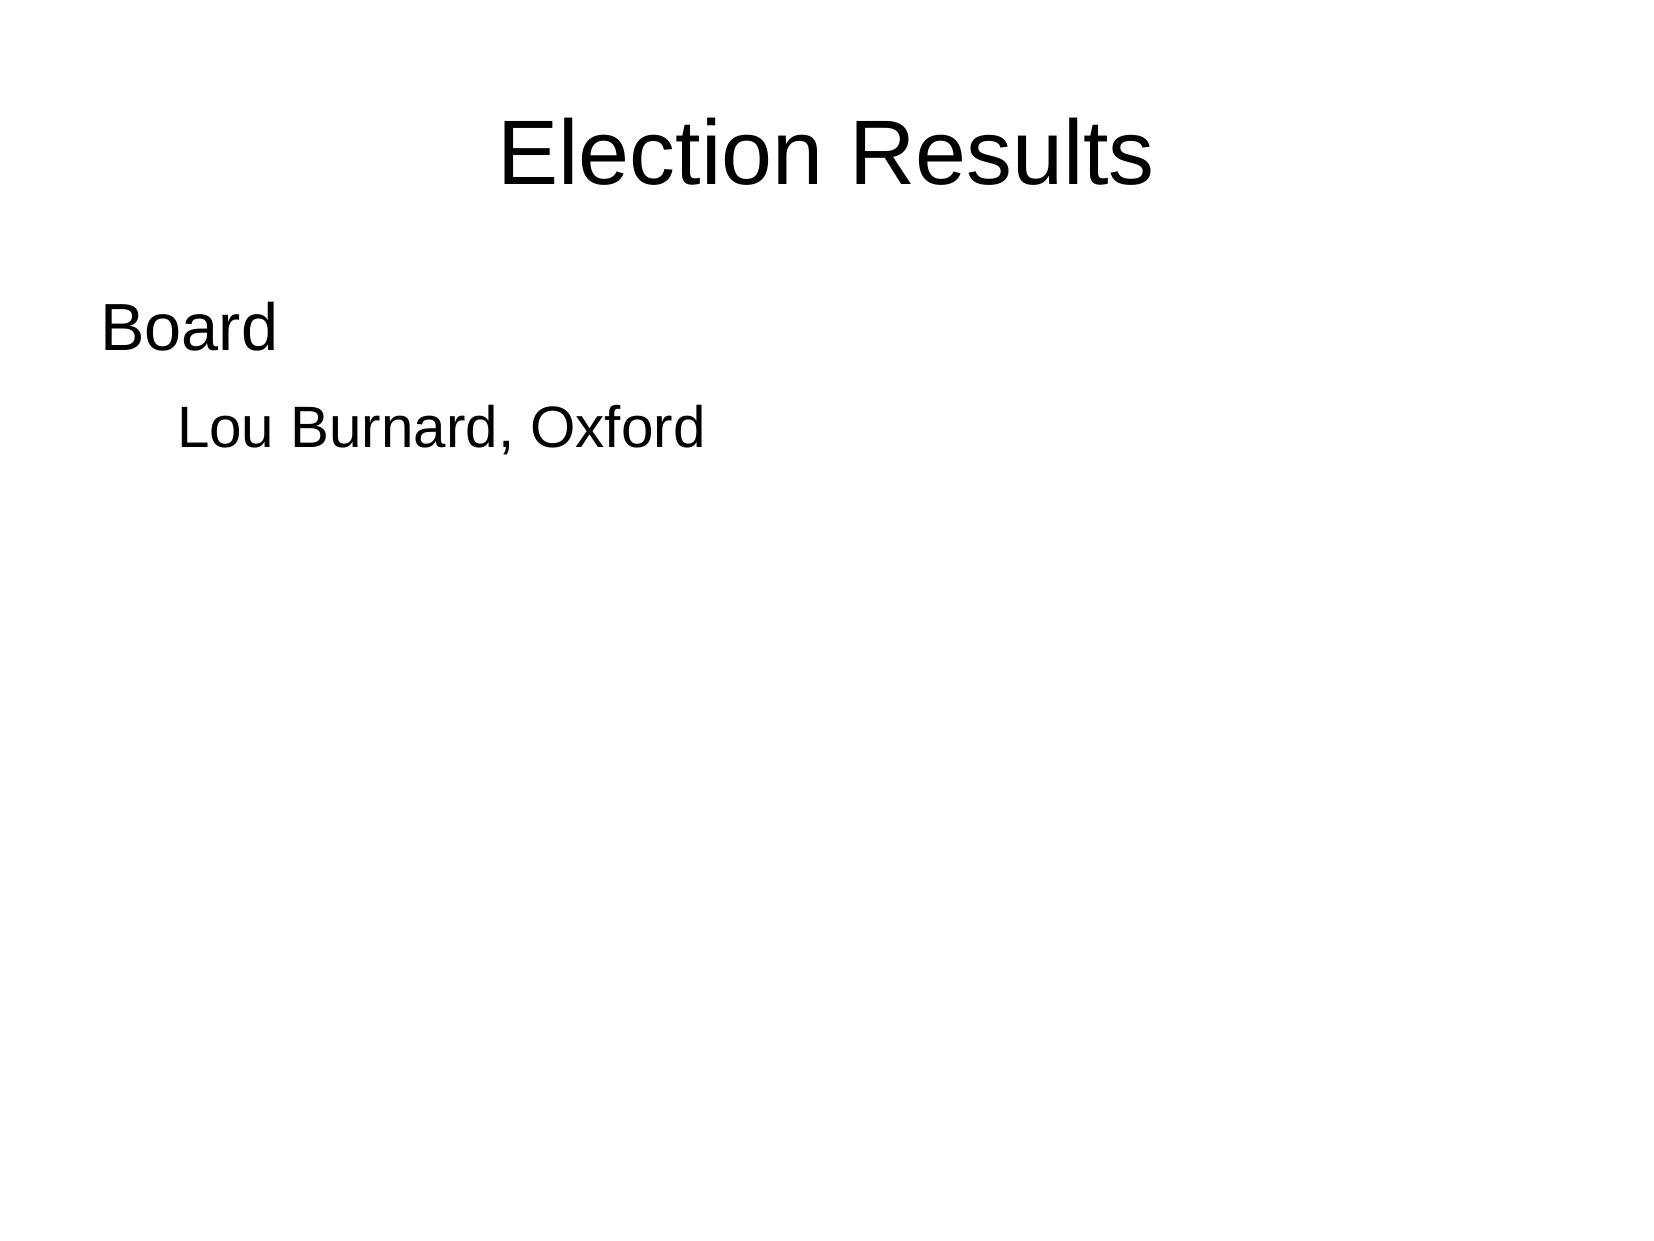

# Election Results
Board
Lou Burnard, Oxford